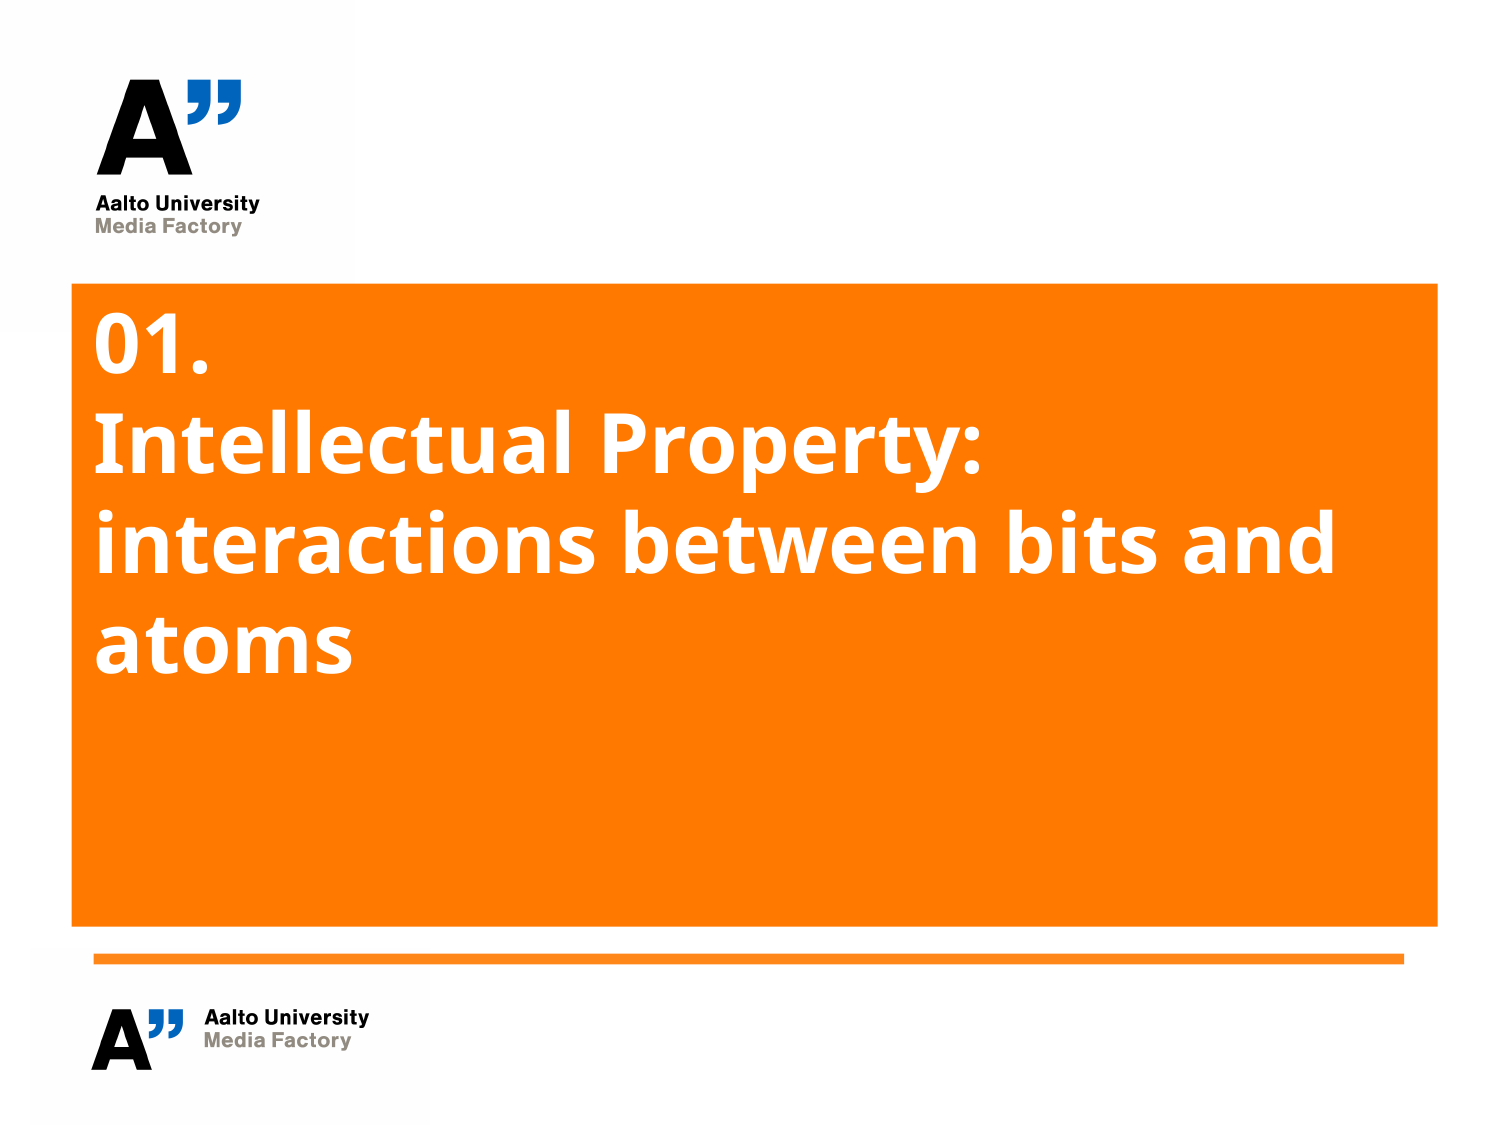

#
01.
Intellectual Property:
interactions between bits and atoms